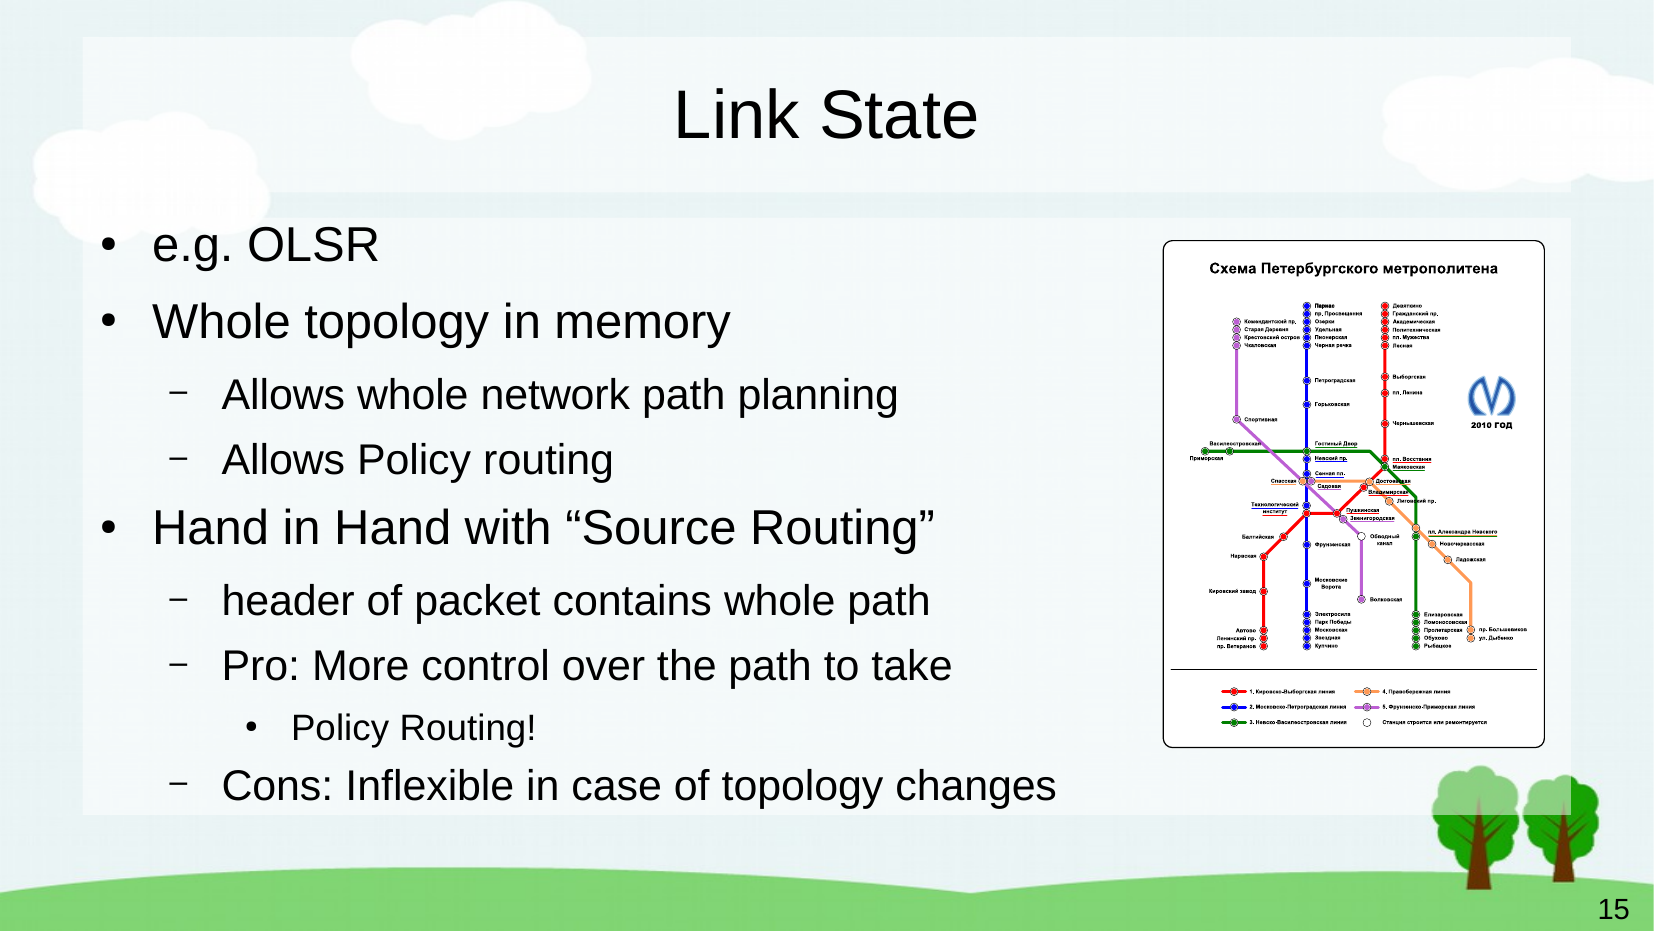

# Link State
e.g. OLSR
Whole topology in memory
Allows whole network path planning
Allows Policy routing
Hand in Hand with “Source Routing”
header of packet contains whole path
Pro: More control over the path to take
Policy Routing!
Cons: Inflexible in case of topology changes
15